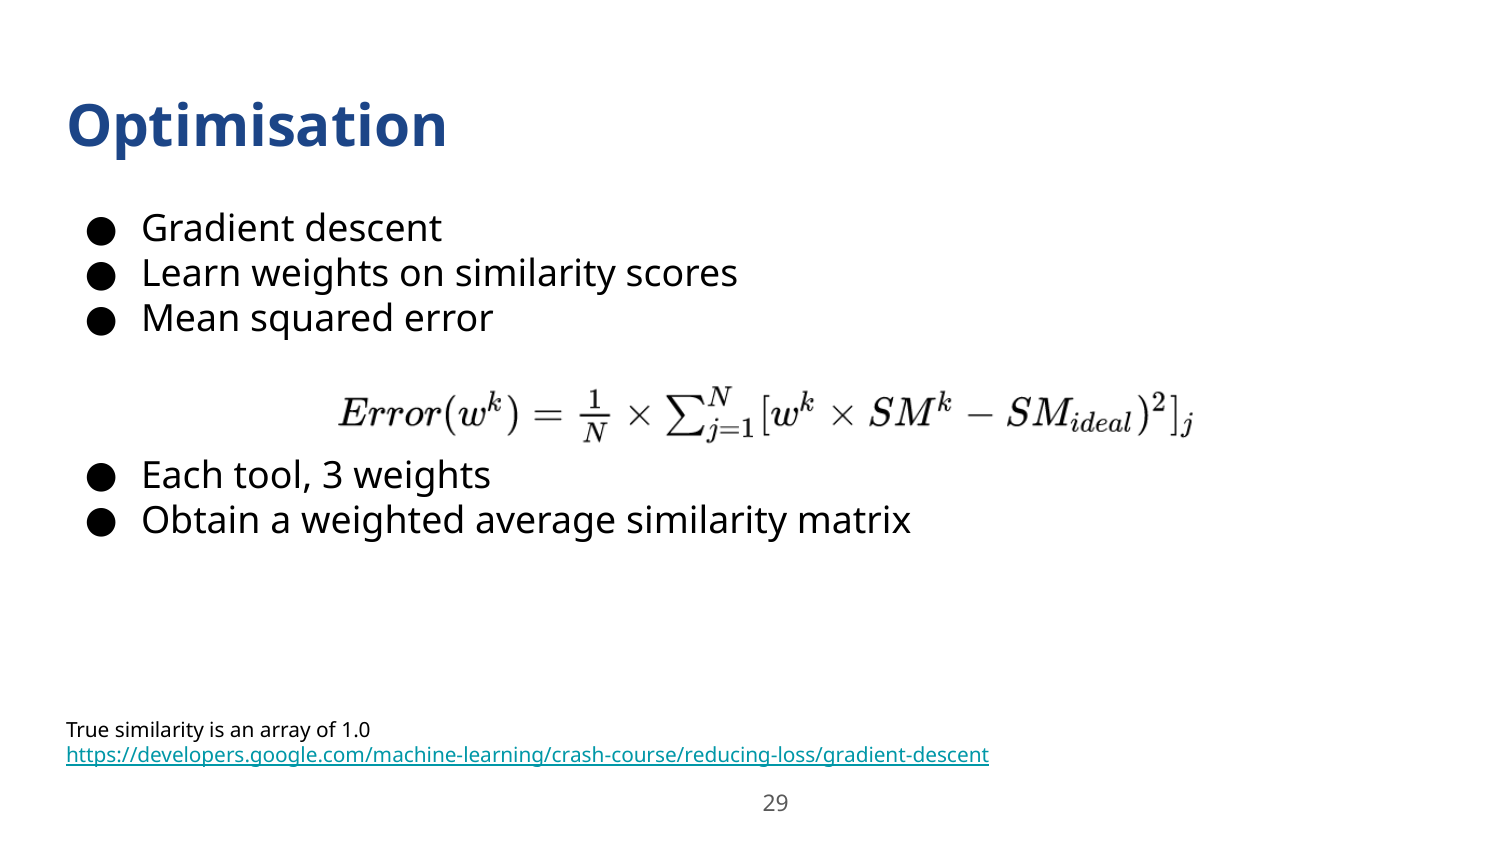

# Optimisation
Gradient descent
Learn weights on similarity scores
Mean squared error
Each tool, 3 weights
Obtain a weighted average similarity matrix
True similarity is an array of 1.0
https://developers.google.com/machine-learning/crash-course/reducing-loss/gradient-descent